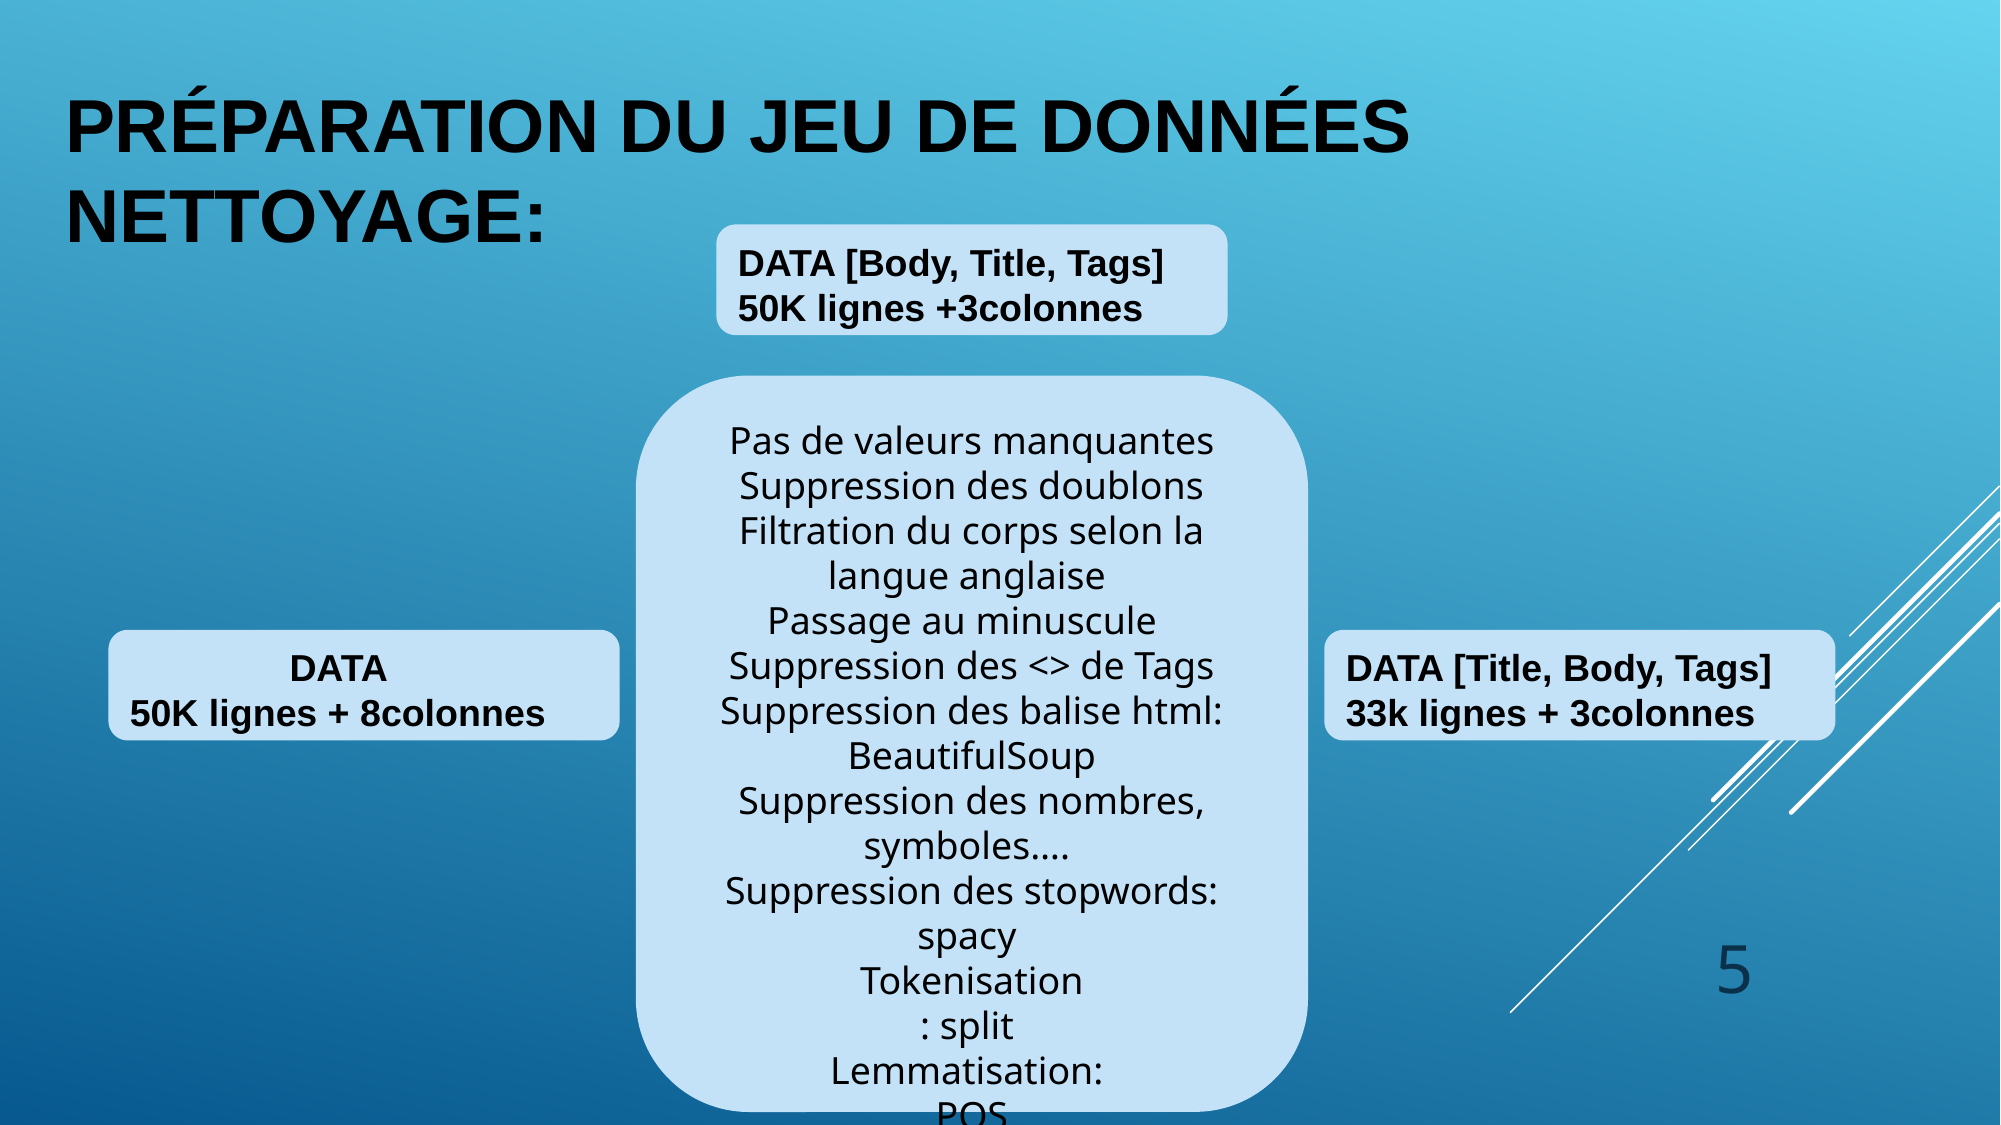

Préparation du jeu de données
nettoyage:
DATA [Body, Title, Tags]
50K lignes +3colonnes
Pas de valeurs manquantes
Suppression des doublons
Filtration du corps selon la langue anglaise
Passage au minuscule
Suppression des <> de Tags
Suppression des balise html: BeautifulSoup
Suppression des nombres, symboles….
Suppression des stopwords:
spacy
Tokenisation
: split
Lemmatisation:
POS
 DATA
50K lignes + 8colonnes
DATA [Title, Body, Tags]
33k lignes + 3colonnes